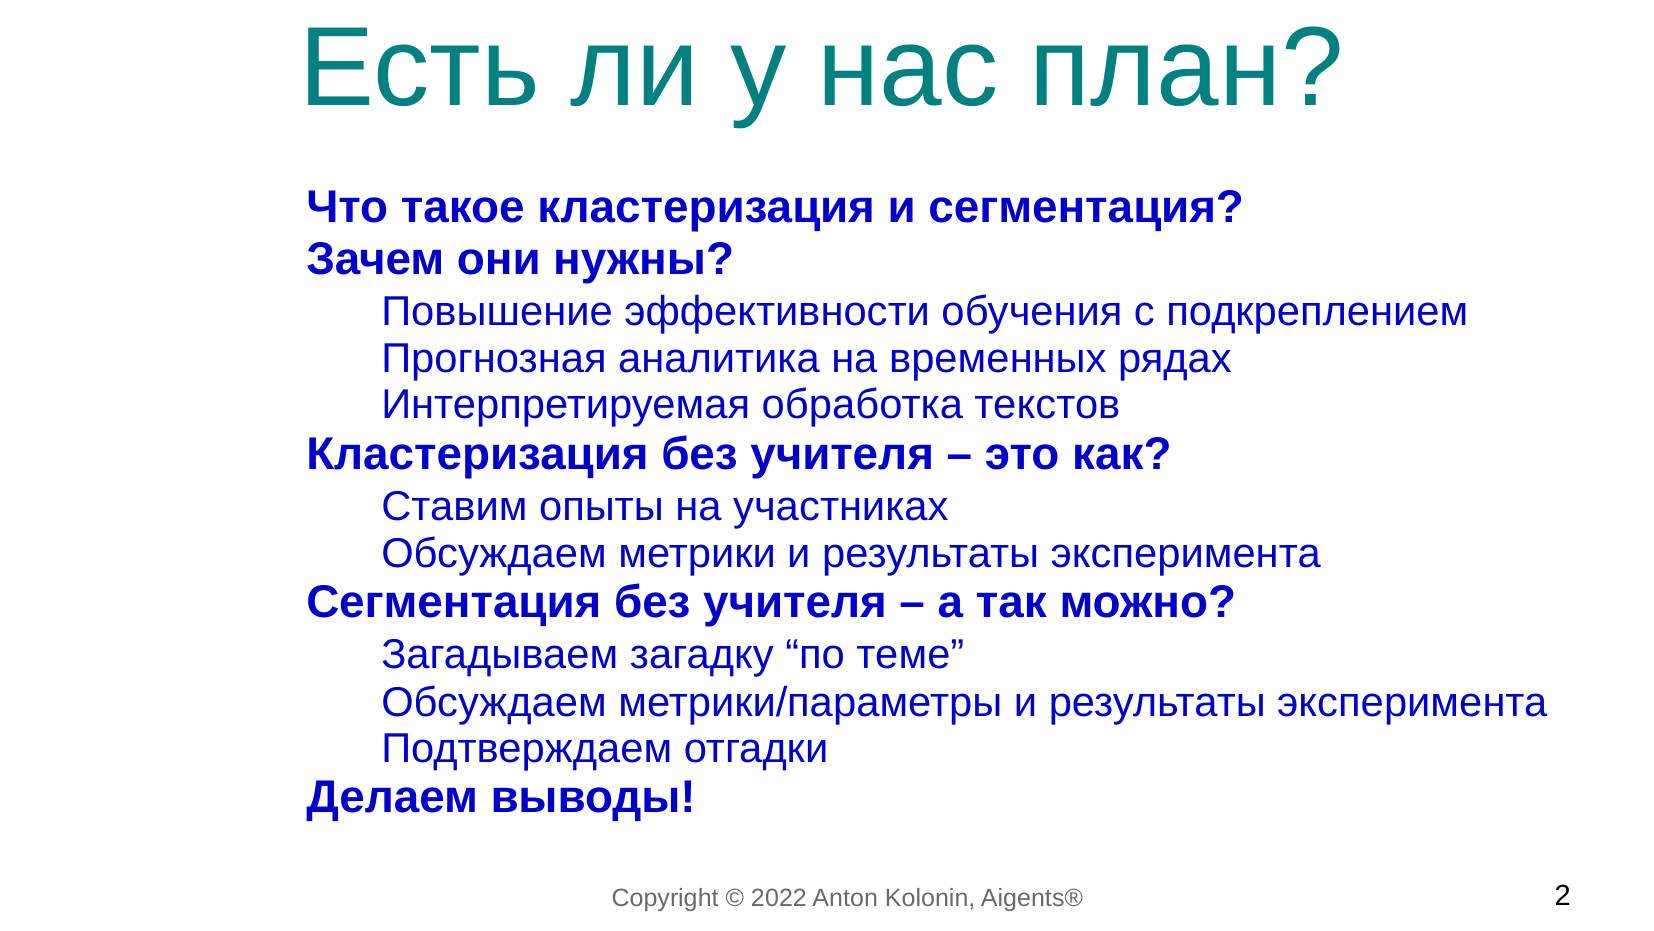

Есть ли у нас план?
Что такое кластеризация и сегментация?
Зачем они нужны?
	Повышение эффективности обучения с подкреплением
	Прогнозная аналитика на временных рядах
	Интерпретируемая обработка текстов
Кластеризация без учителя – это как?
	Ставим опыты на участниках
	Обсуждаем метрики и результаты эксперимента
Сегментация без учителя – а так можно?
	Загадываем загадку “по теме”
	Обсуждаем метрики/параметры и результаты эксперимента
	Подтверждаем отгадки
Делаем выводы!
Copyright © 2022 Anton Kolonin, Aigents®
2